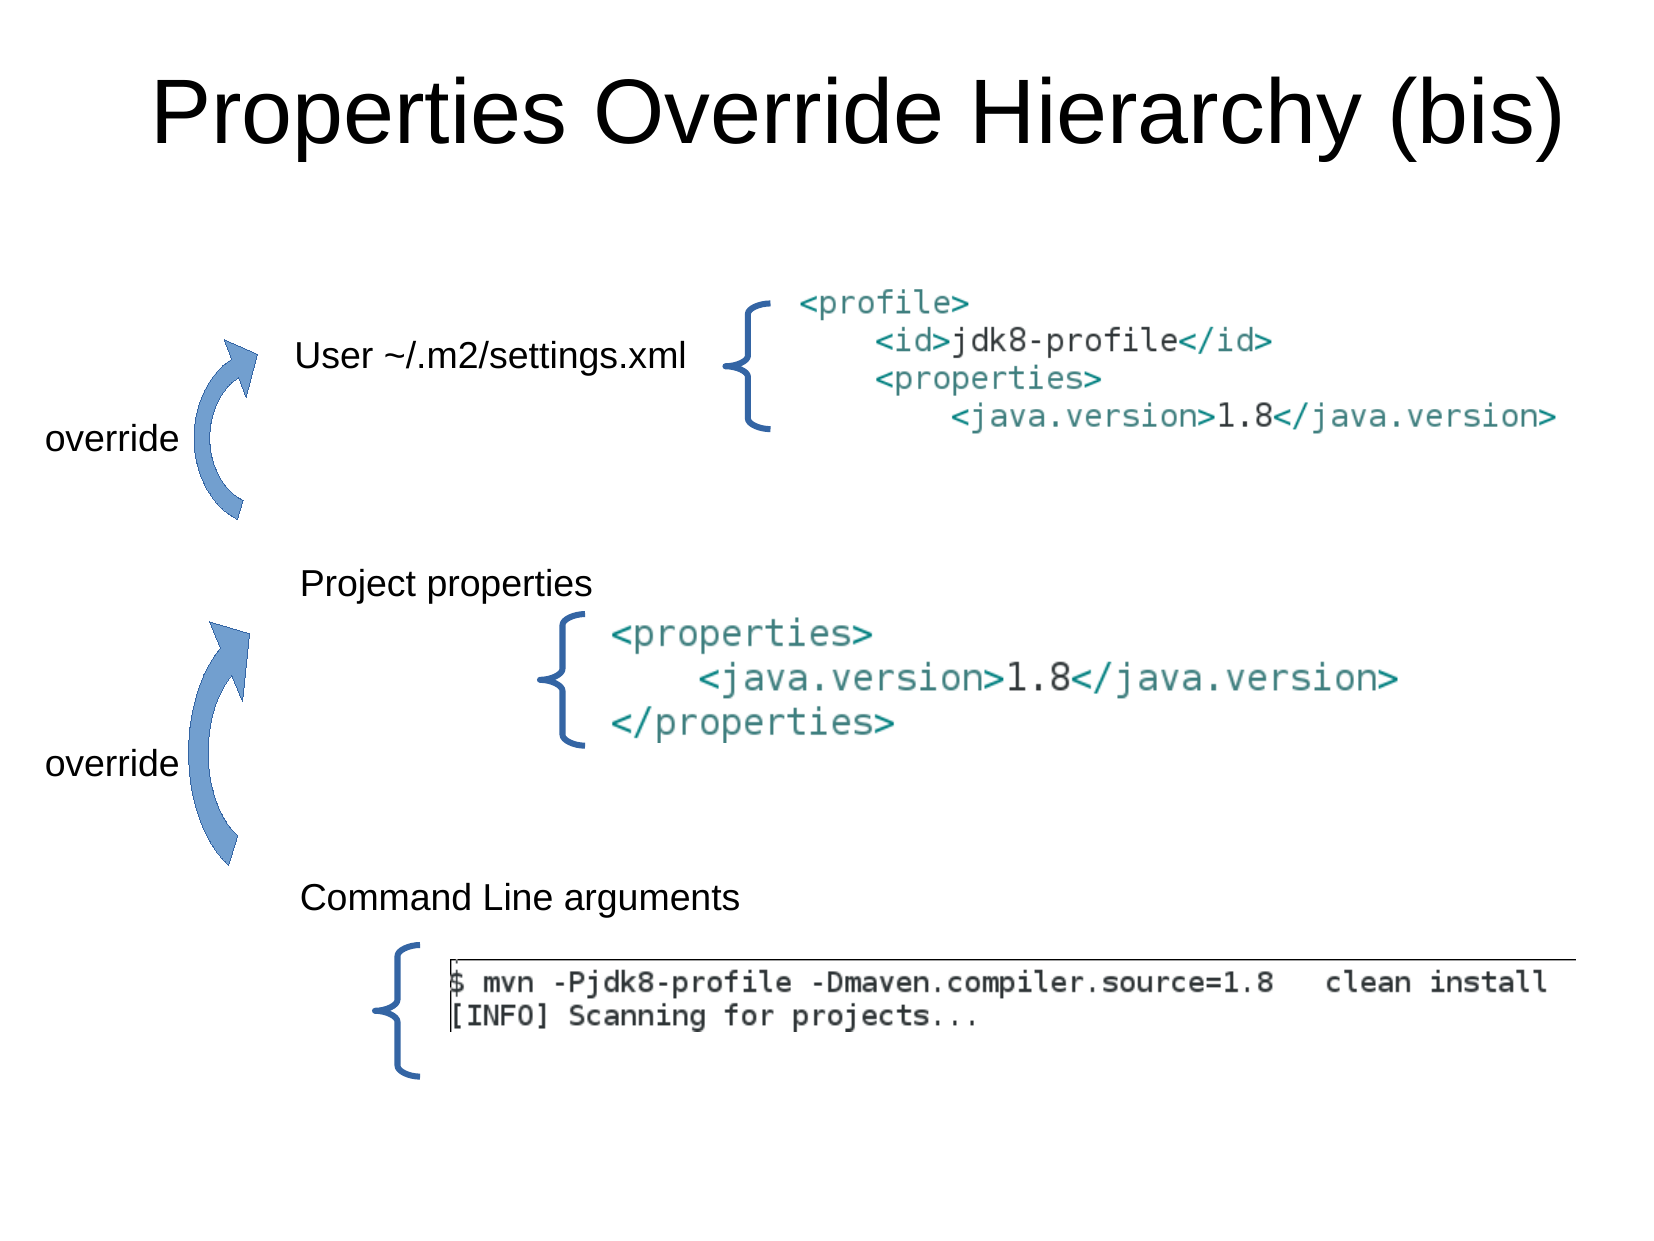

# Properties Override Hierarchy (bis)
User ~/.m2/settings.xml
override
Project properties
override
Command Line arguments